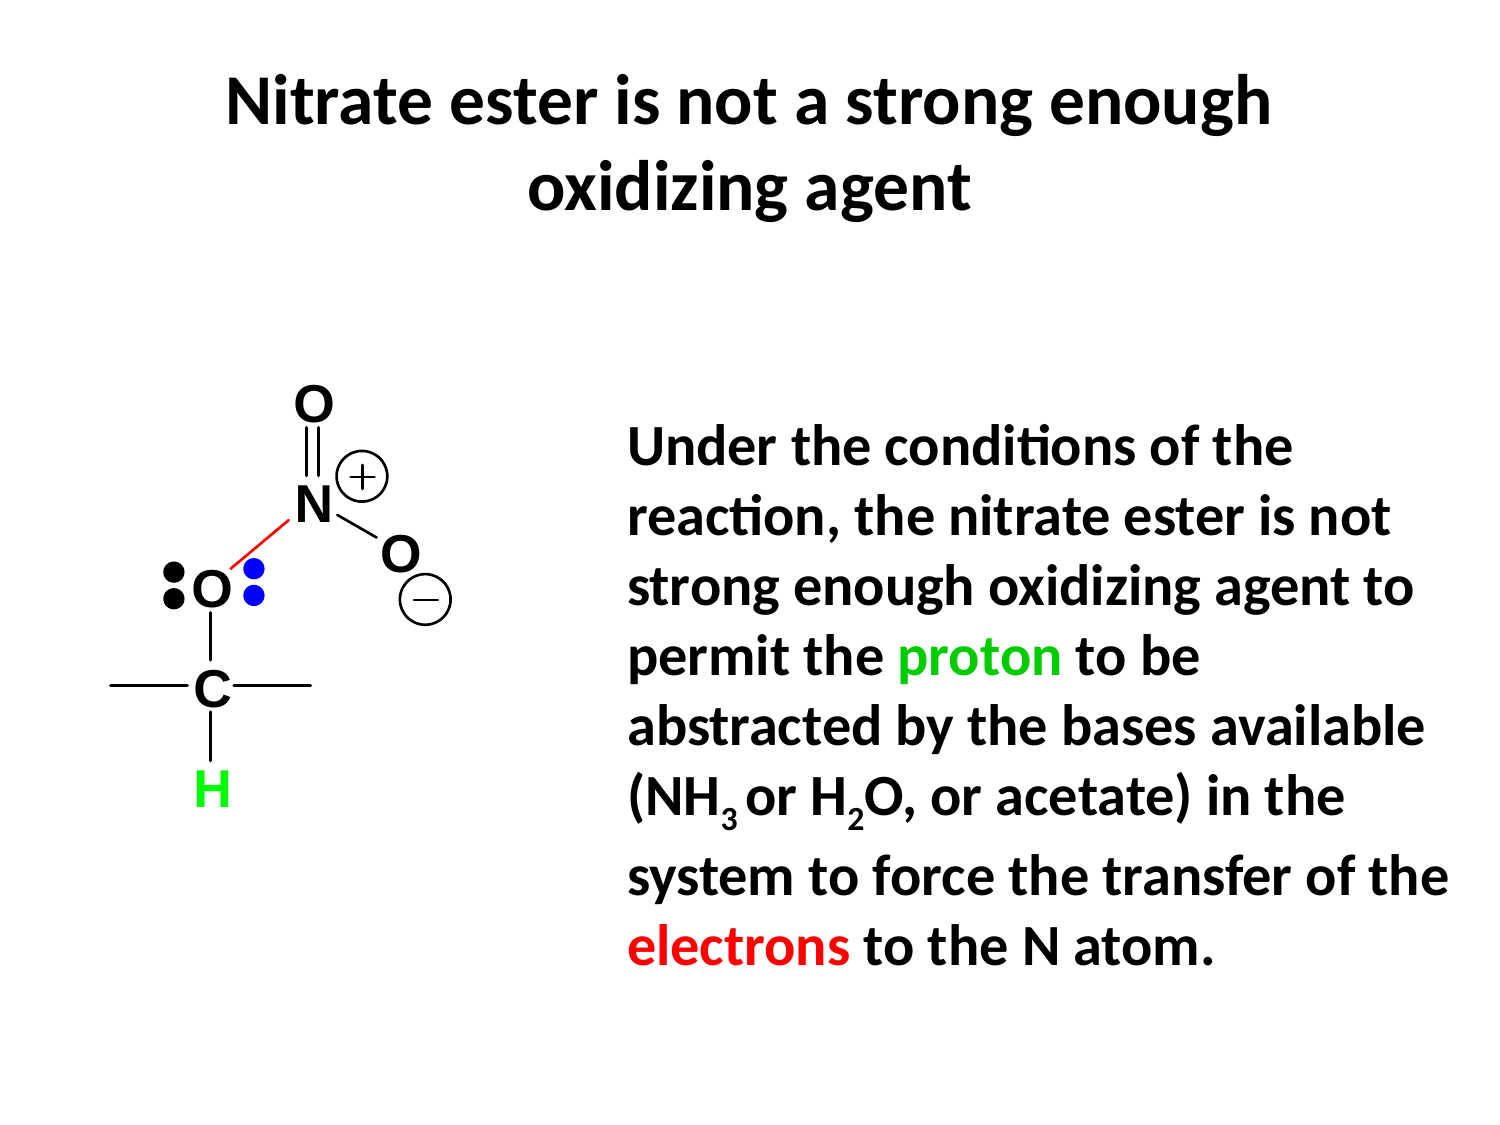

# Nitrate ester is not a strong enough oxidizing agent
Under the conditions of the reaction, the nitrate ester is not strong enough oxidizing agent to permit the proton to be abstracted by the bases available (NH3 or H2O, or acetate) in the system to force the transfer of the electrons to the N atom.